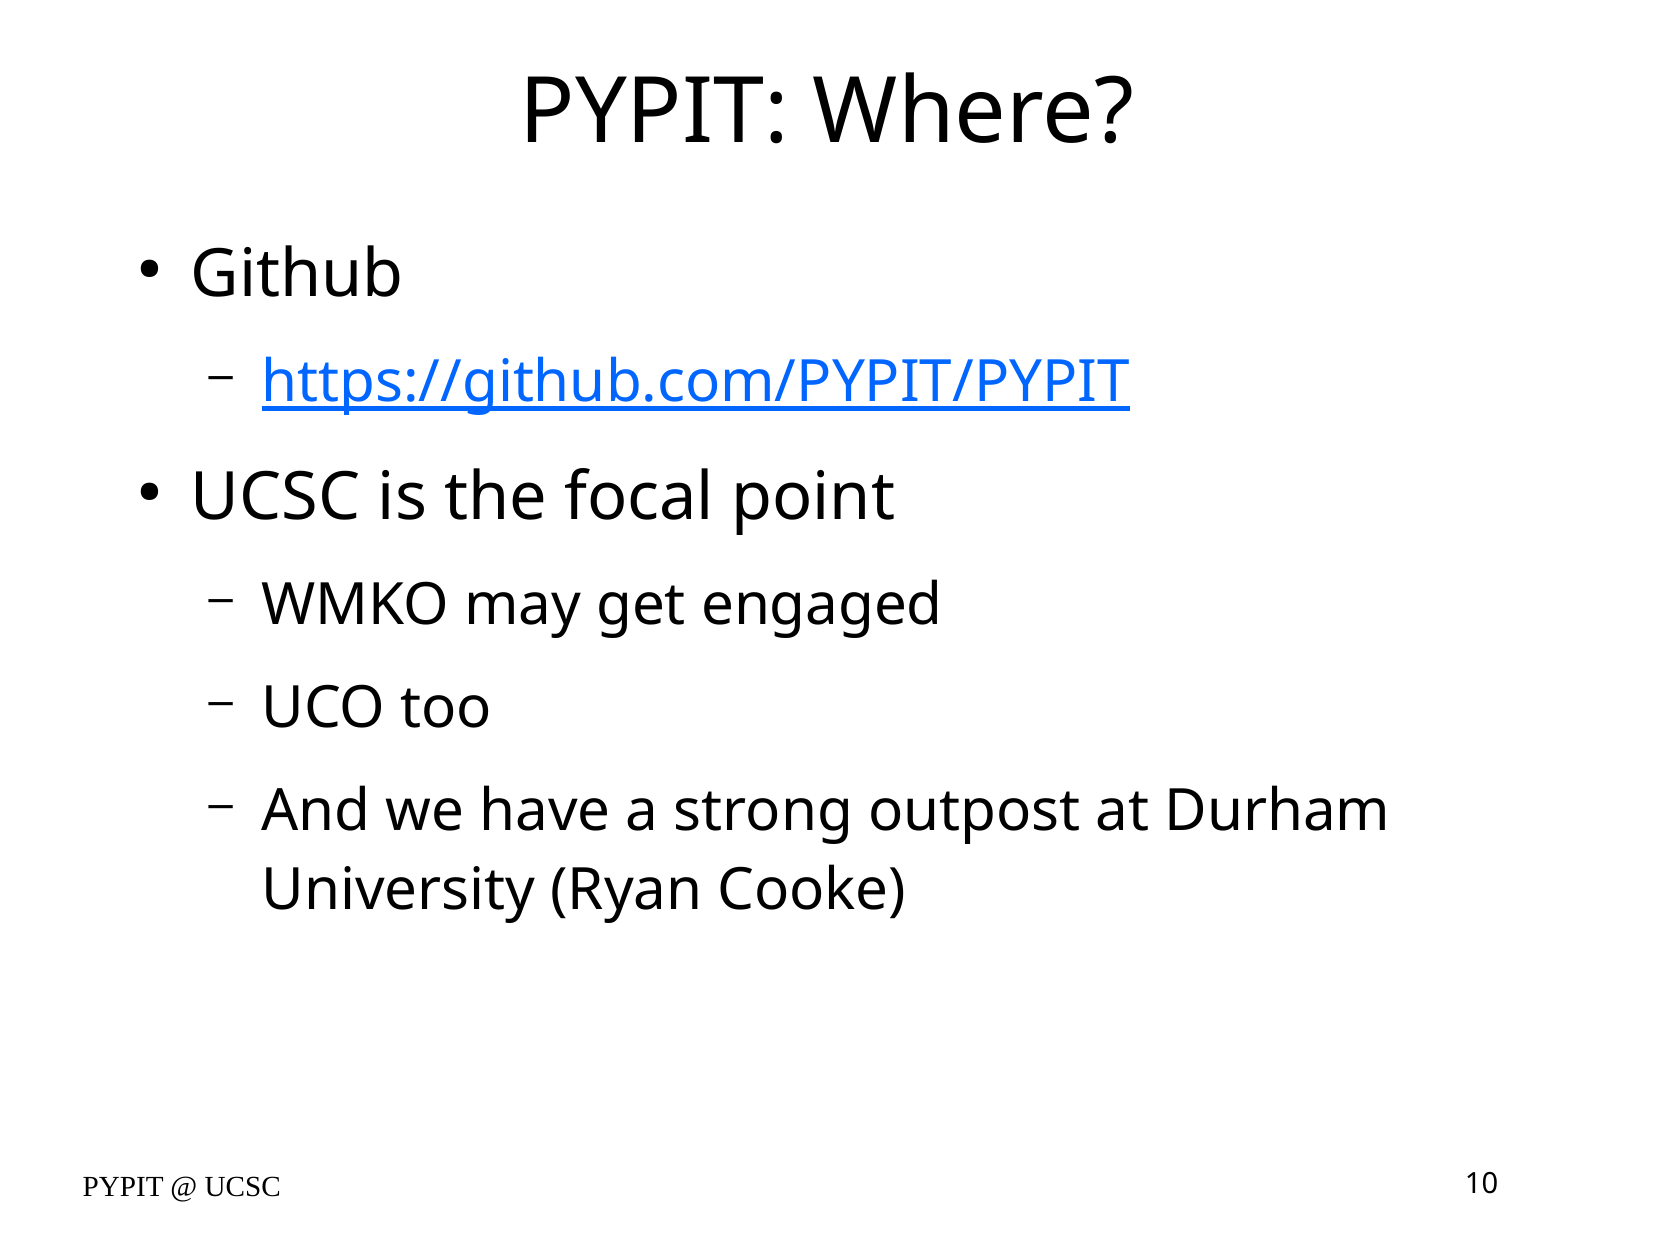

# PYPIT: Where?
Github
https://github.com/PYPIT/PYPIT
UCSC is the focal point
WMKO may get engaged
UCO too
And we have a strong outpost at Durham University (Ryan Cooke)